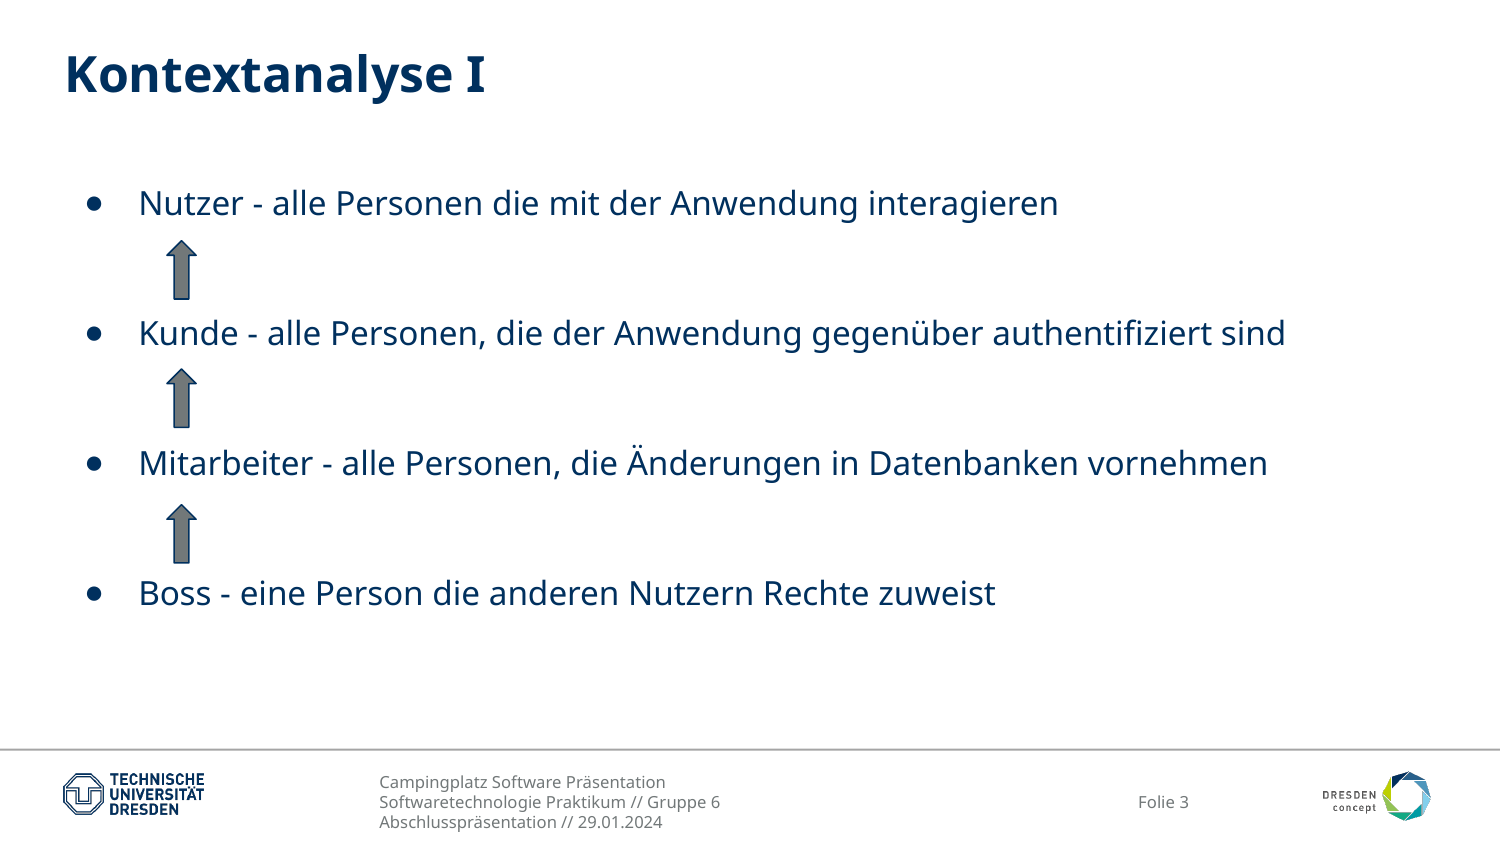

# Kontextanalyse I
Nutzer - alle Personen die mit der Anwendung interagieren
Kunde - alle Personen, die der Anwendung gegenüber authentifiziert sind
Mitarbeiter - alle Personen, die Änderungen in Datenbanken vornehmen
Boss - eine Person die anderen Nutzern Rechte zuweist